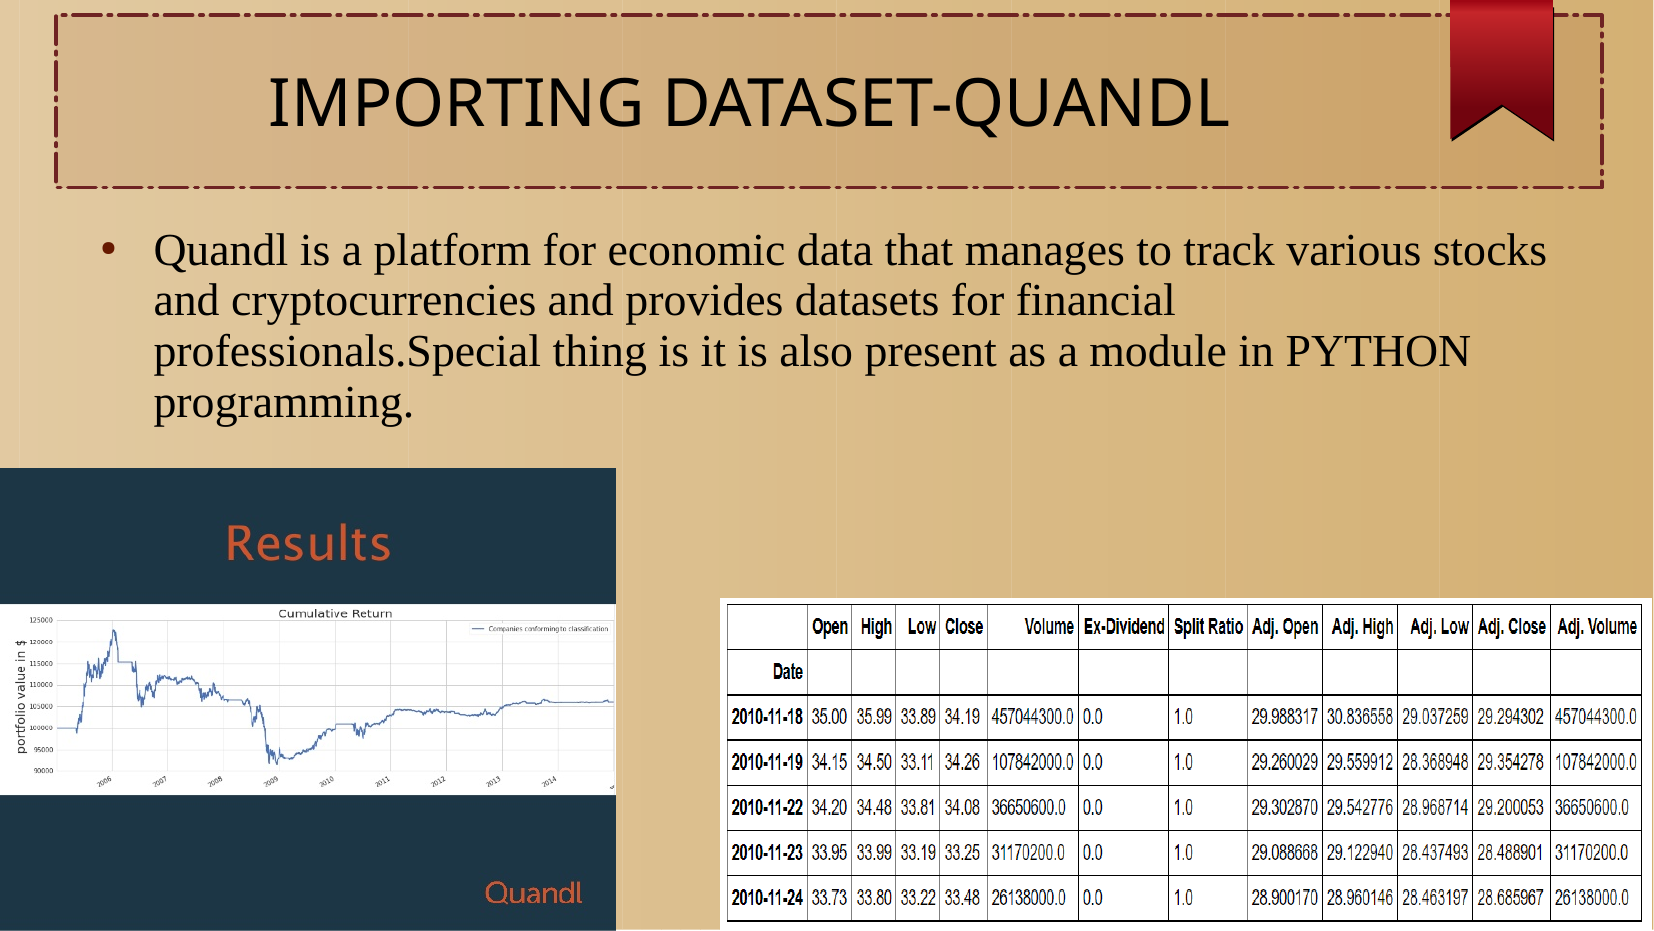

# IMPORTING DATASET-QUANDL
Quandl is a platform for economic data that manages to track various stocks and cryptocurrencies and provides datasets for financial professionals.Special thing is it is also present as a module in PYTHON programming.